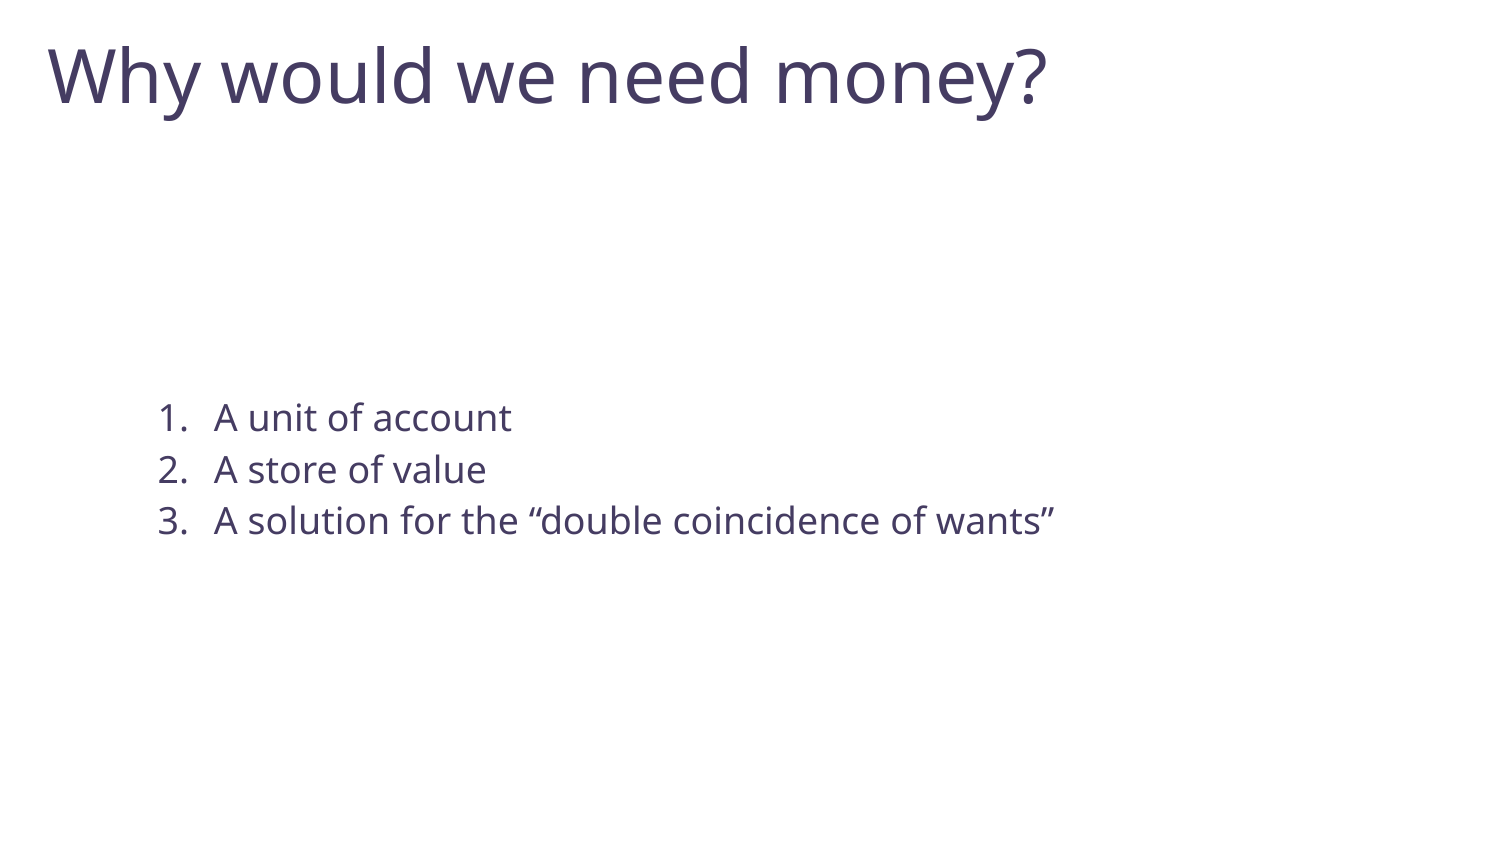

Why would we need money?
# A unit of account
A store of value
A solution for the “double coincidence of wants”